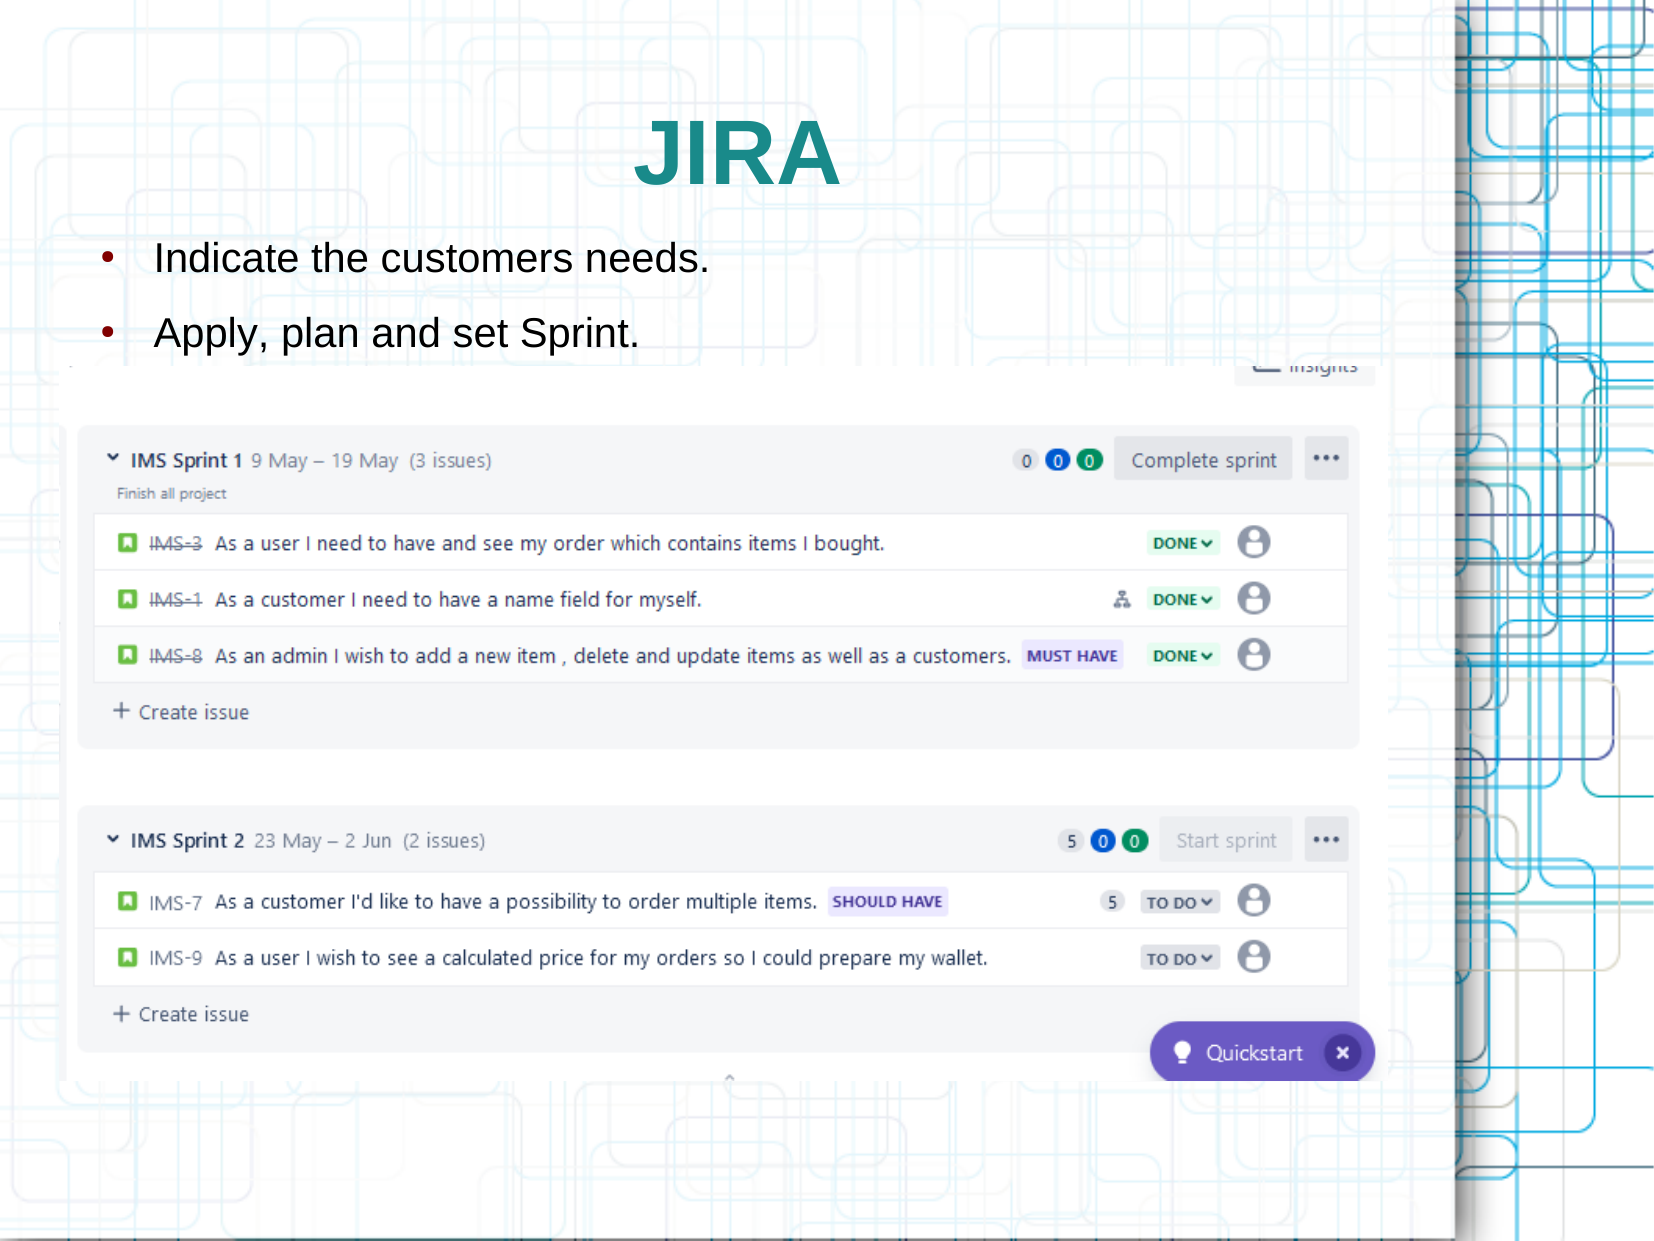

# JIRA
Indicate the customers needs.
Apply, plan and set Sprint.